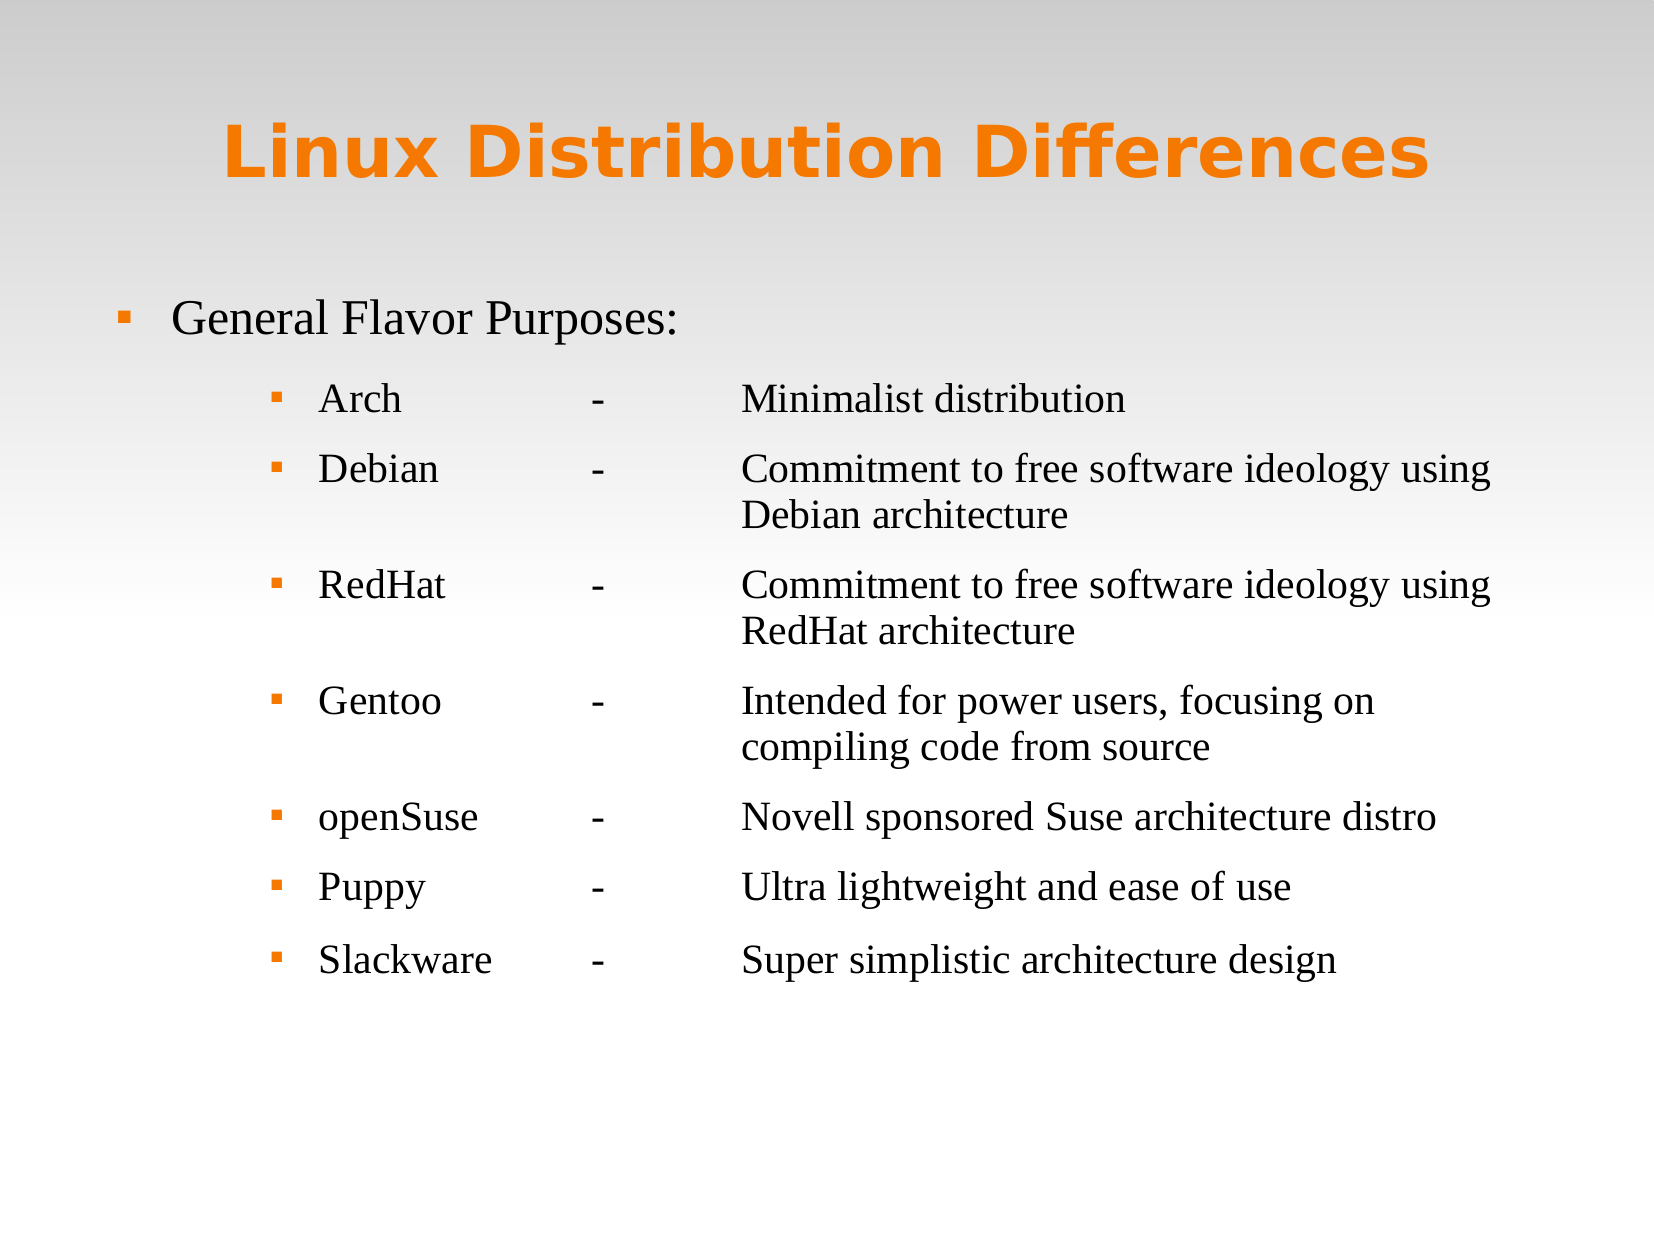

# Linux Distribution Differences
General Flavor Purposes:
Arch			-		Minimalist distribution
Debian			-		Commitment to free software ideology using 						Debian architecture
RedHat		-		Commitment to free software ideology using 						RedHat architecture
Gentoo		-		Intended for power users, focusing on 								compiling code from source
openSuse		-		Novell sponsored Suse architecture distro
Puppy			-		Ultra lightweight and ease of use
Slackware		-		Super simplistic architecture design